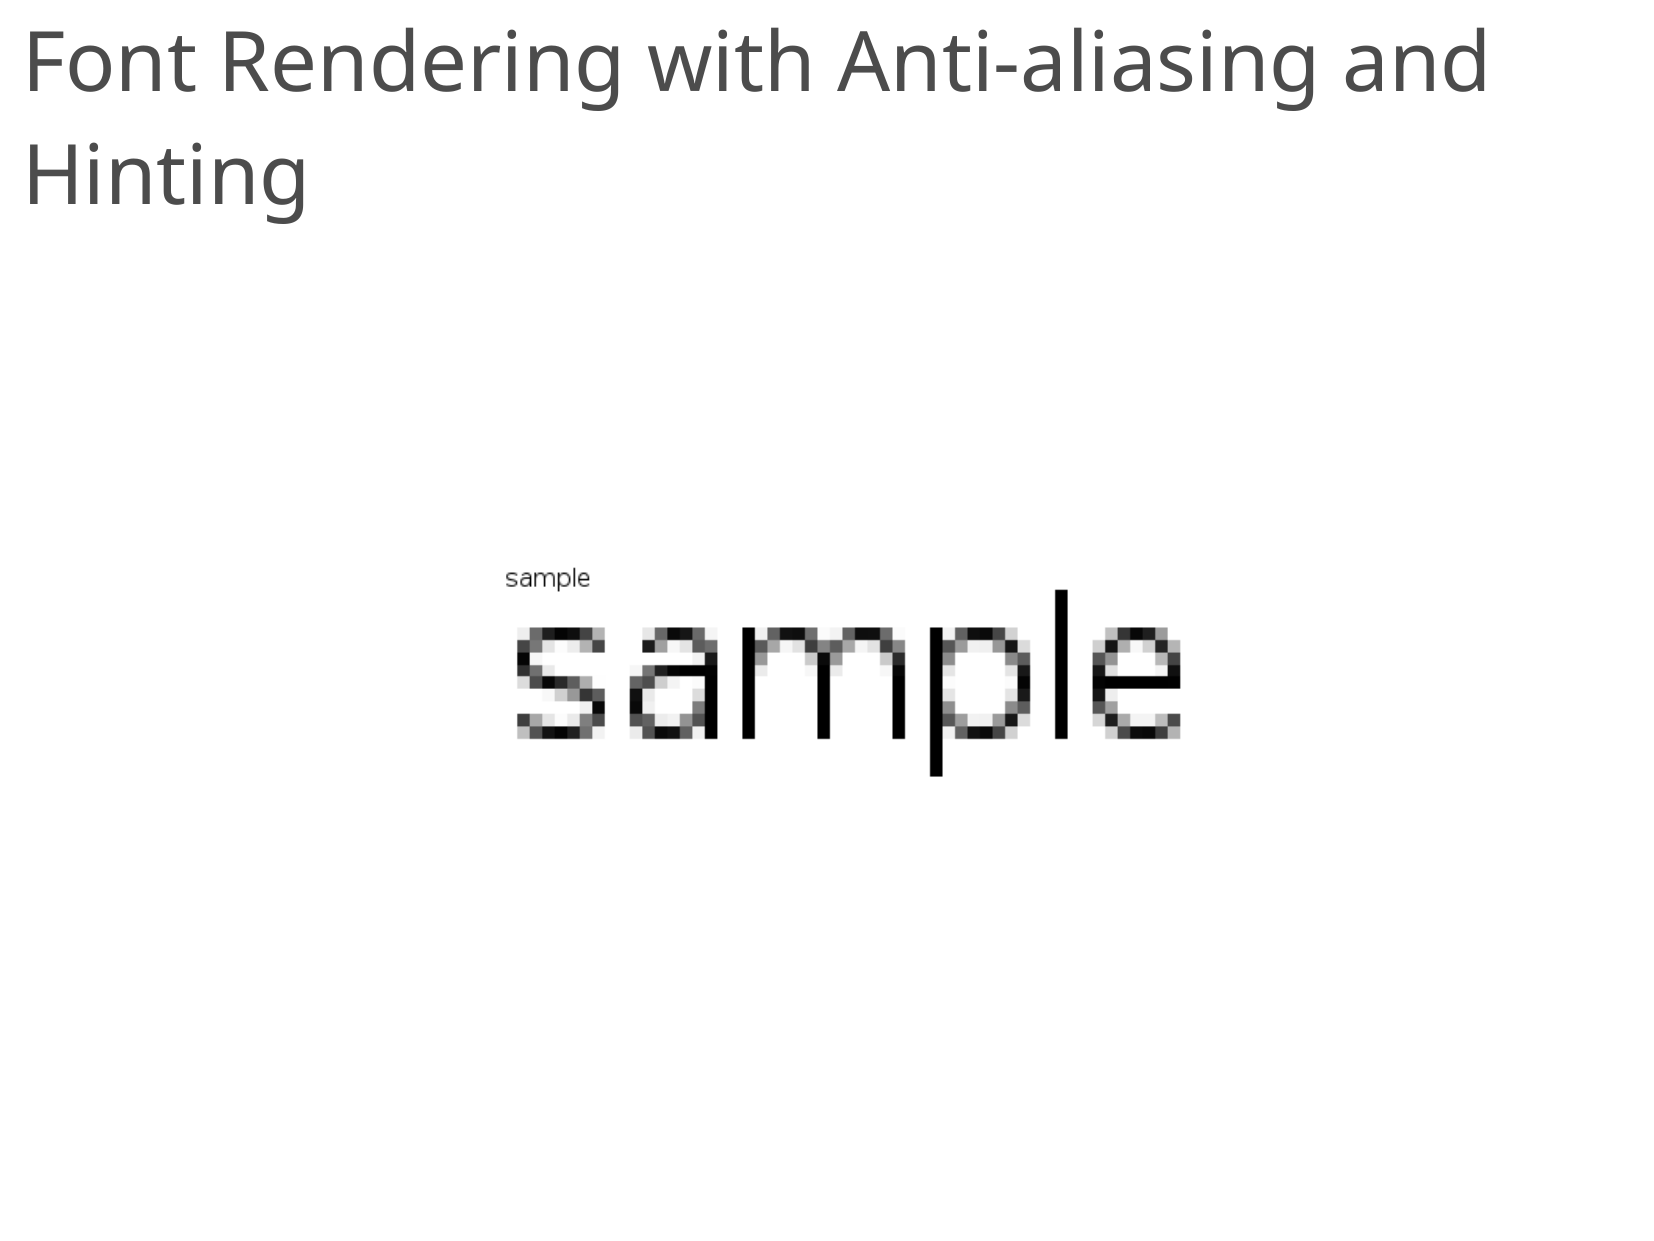

# Font Rendering with Anti-aliasing and Hinting